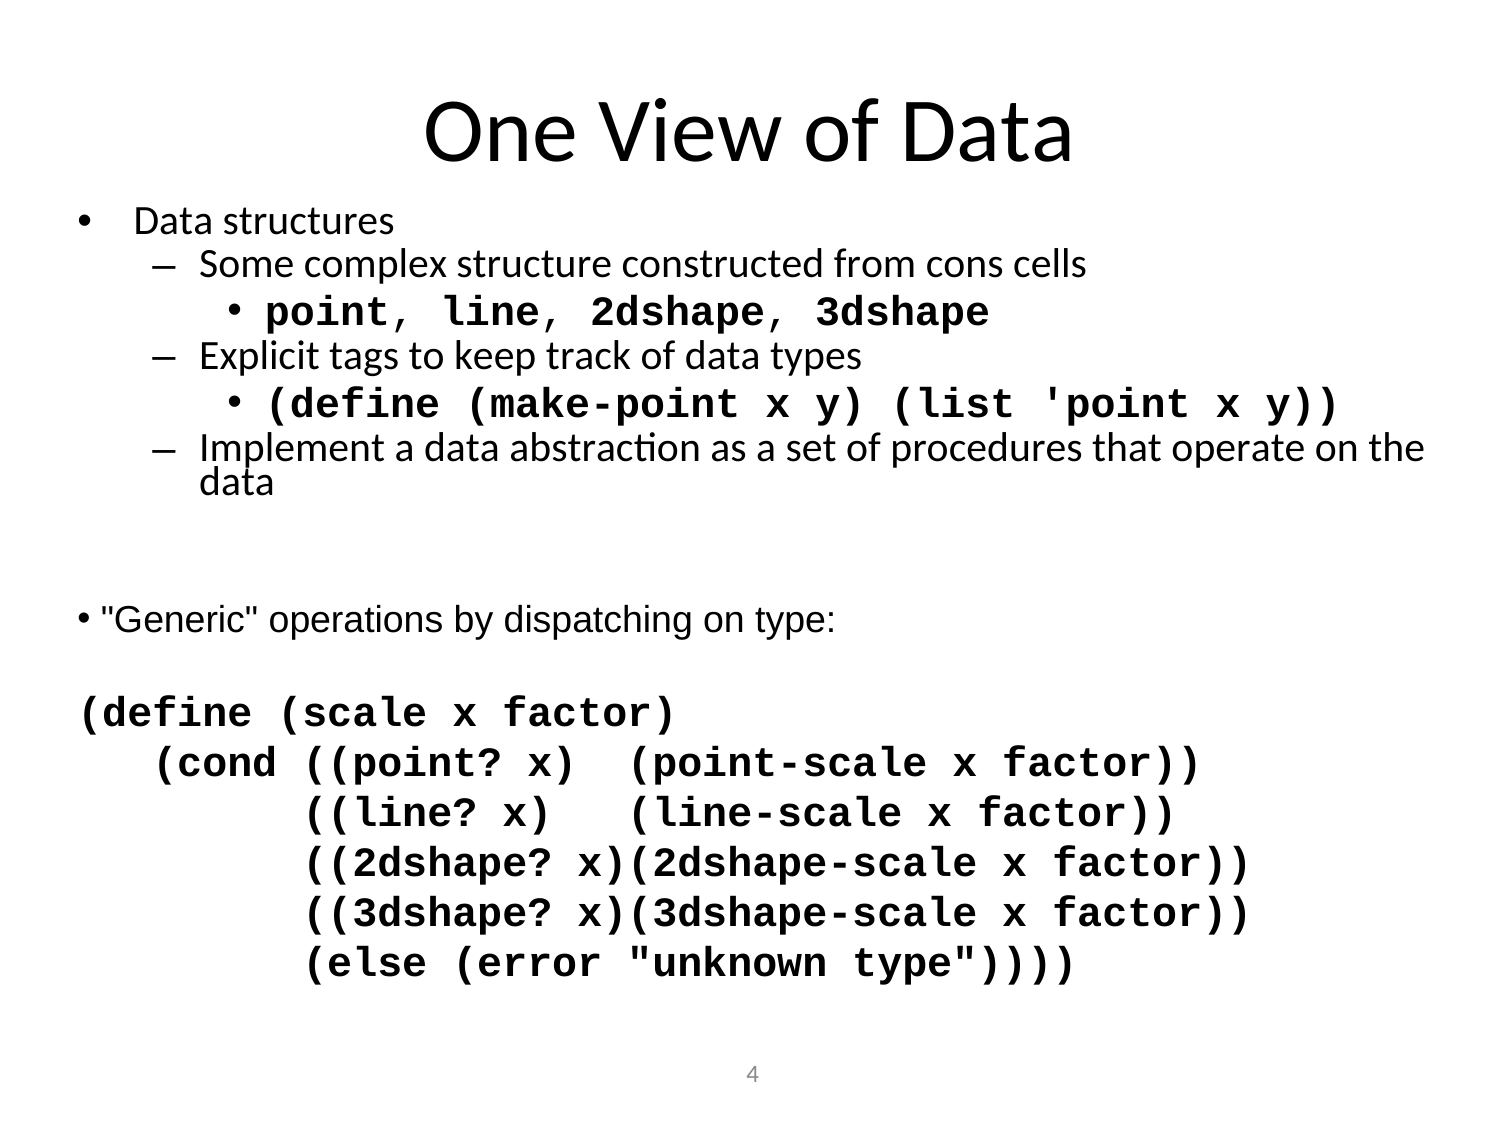

# One View of Data
Data structures
Some complex structure constructed from cons cells
point, line, 2dshape, 3dshape
Explicit tags to keep track of data types
(define (make-point x y) (list 'point x y))
Implement a data abstraction as a set of procedures that operate on the data
 "Generic" operations by dispatching on type:
(define (scale x factor)
 (cond ((point? x) (point-scale x factor))
 ((line? x) (line-scale x factor))
 ((2dshape? x)(2dshape-scale x factor))
 ((3dshape? x)(3dshape-scale x factor))
 (else (error "unknown type"))))